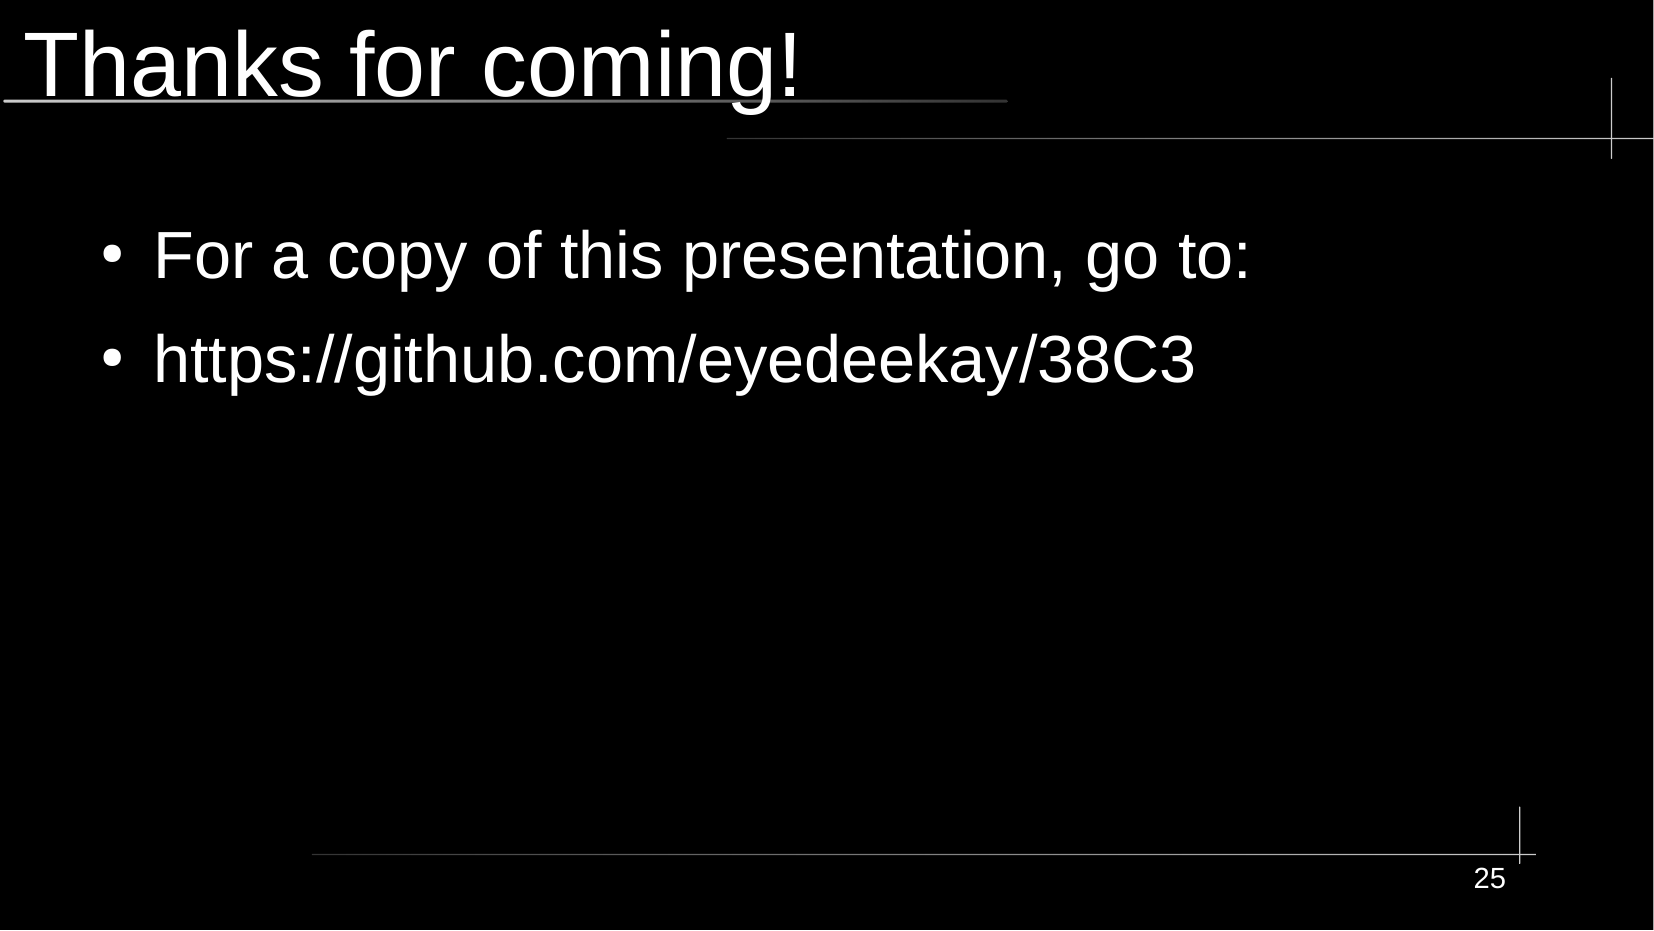

# Thanks for coming!
For a copy of this presentation, go to:
https://github.com/eyedeekay/38C3
25